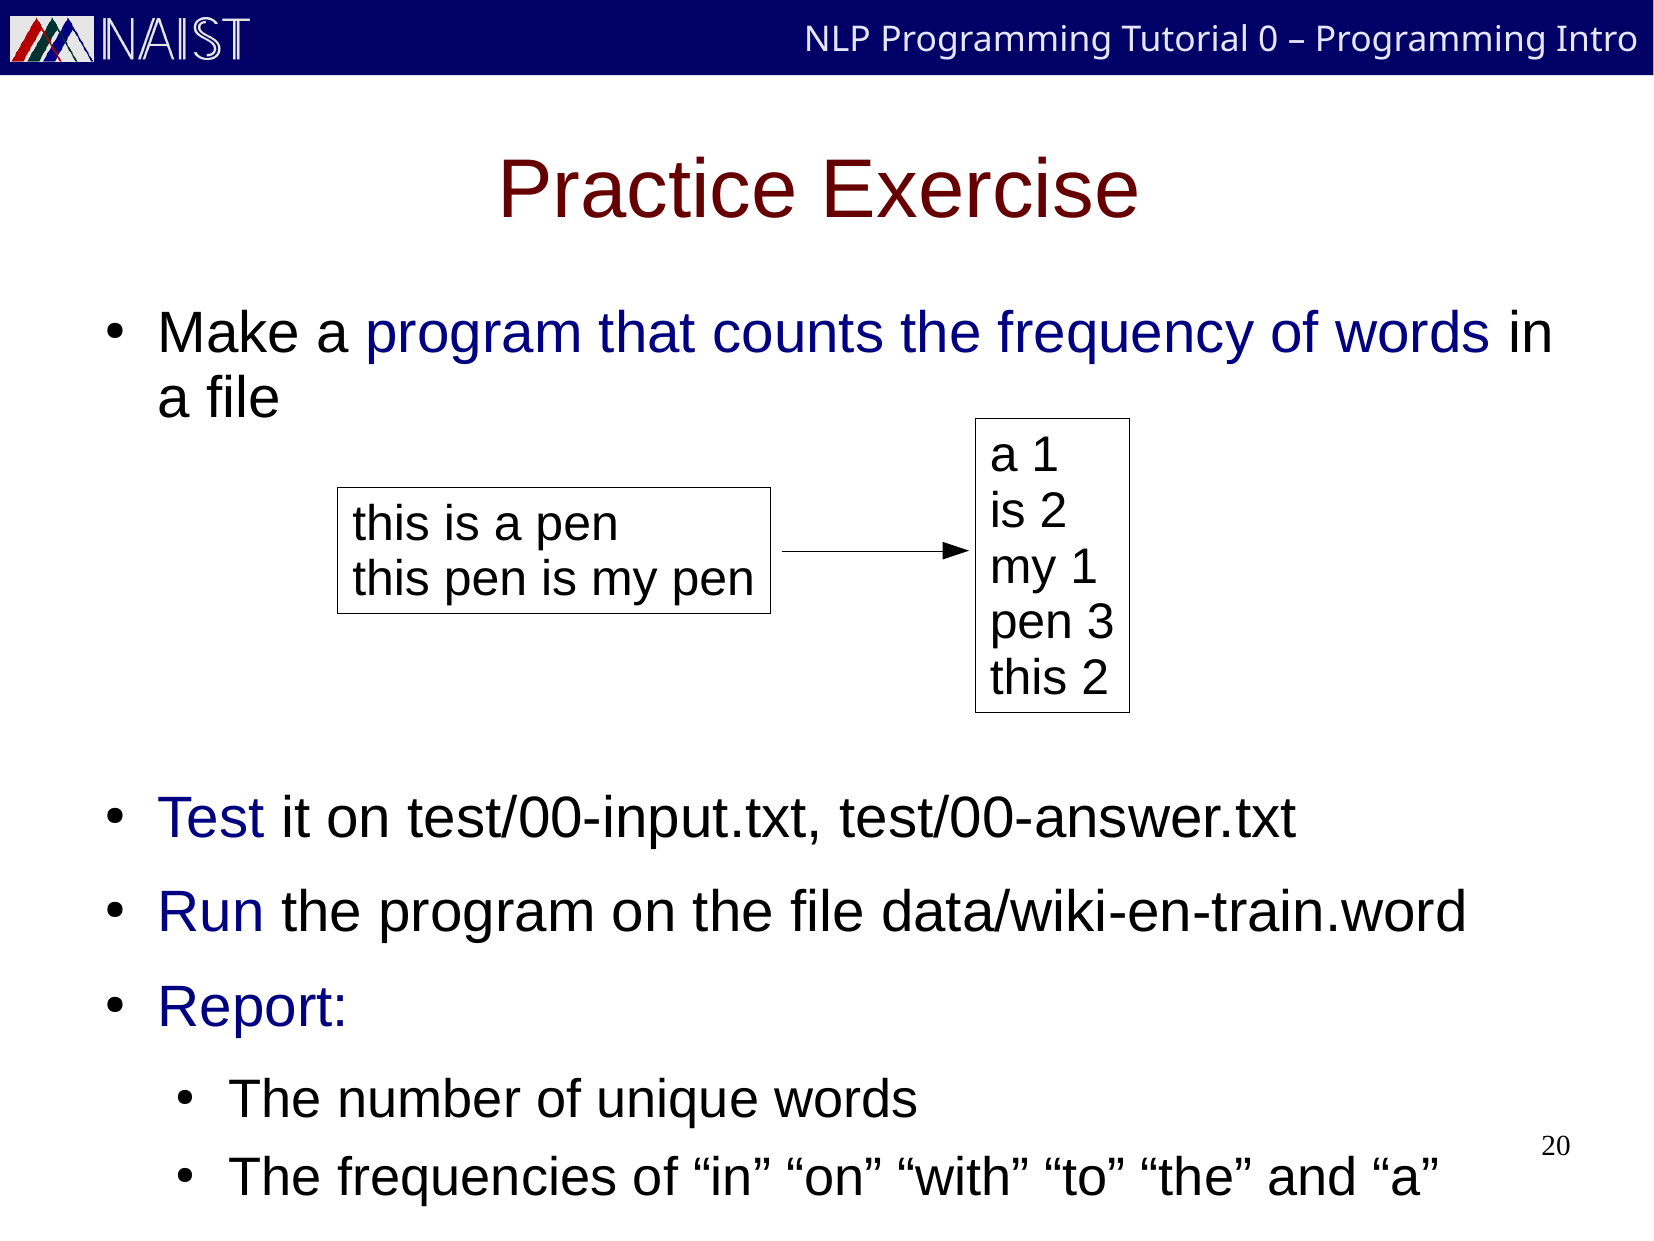

# Practice Exercise
Make a program that counts the frequency of words in a file
Test it on test/00-input.txt, test/00-answer.txt
Run the program on the file data/wiki-en-train.word
Report:
The number of unique words
The frequencies of “in” “on” “with” “to” “the” and “a”
a 1
is 2
my 1
pen 3
this 2
this is a pen
this pen is my pen
20